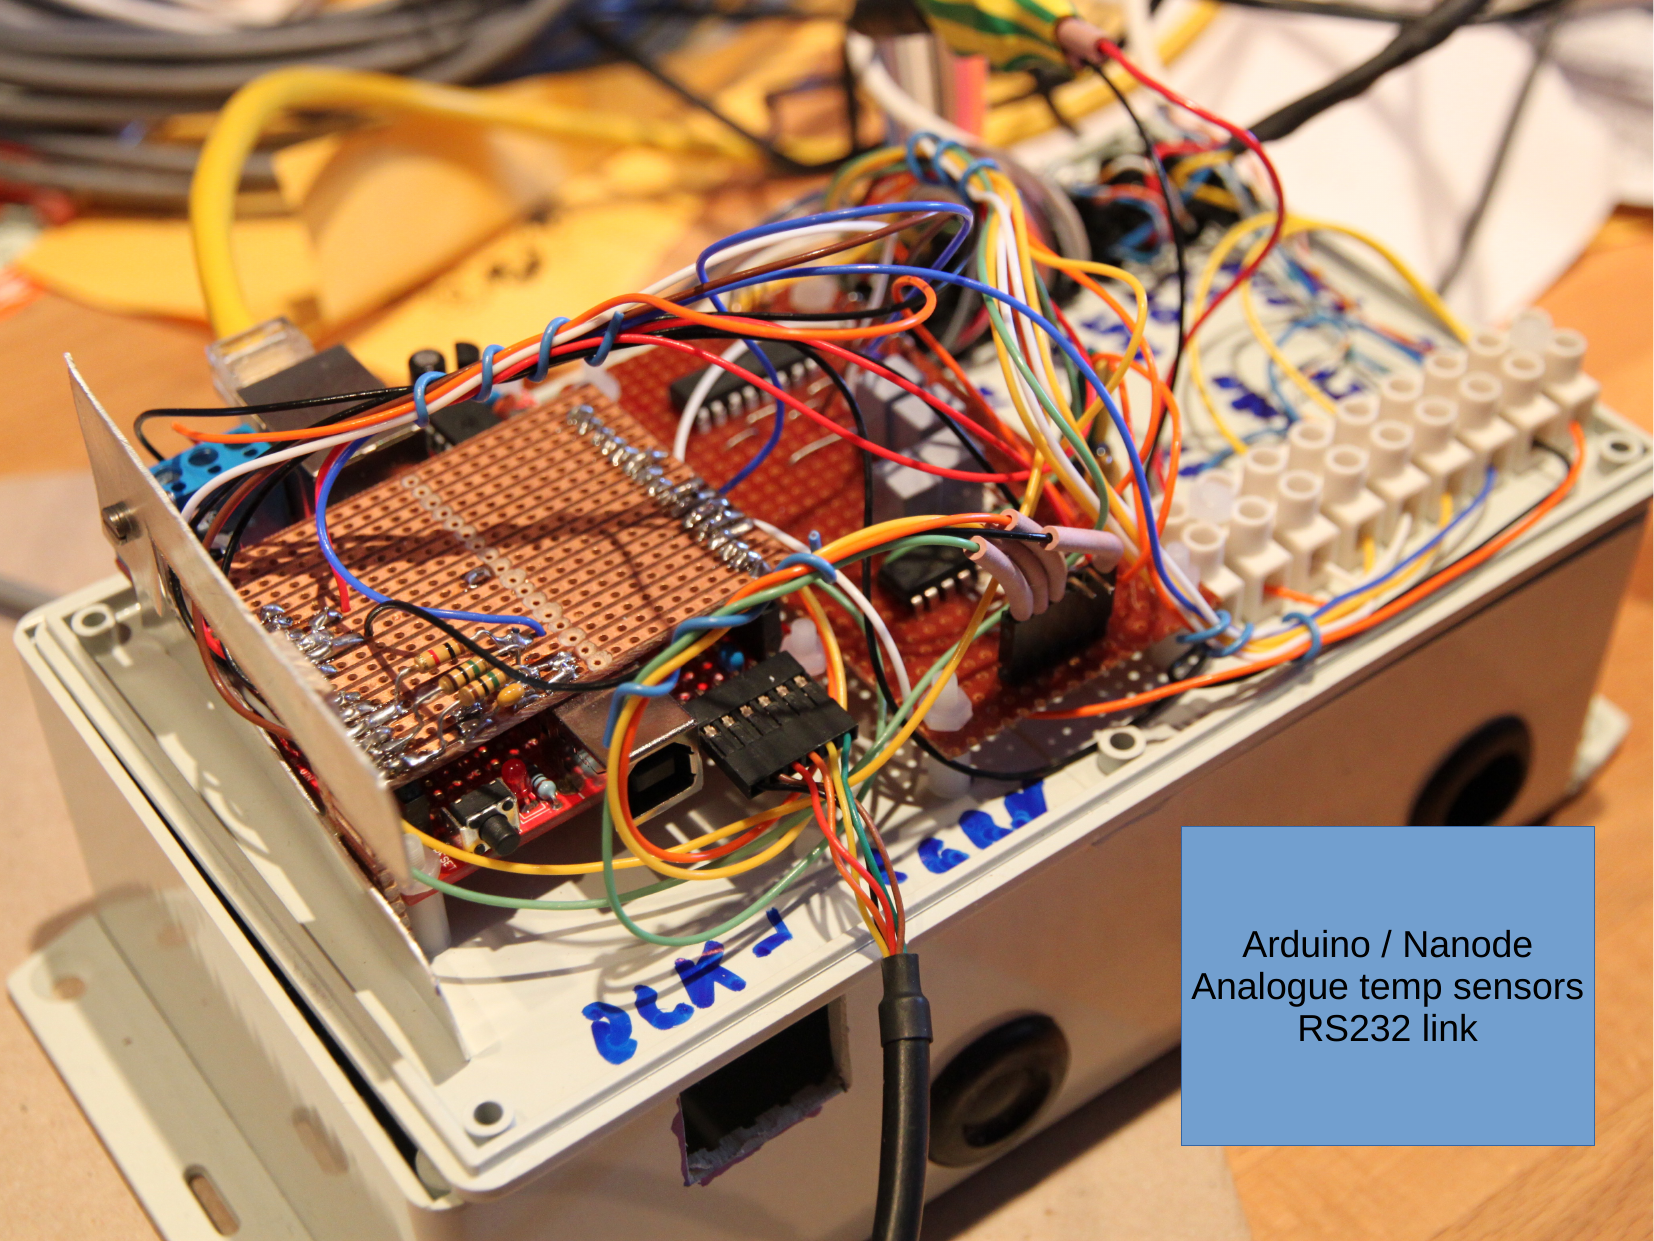

Arduino / Nanode
Analogue temp sensors
RS232 link